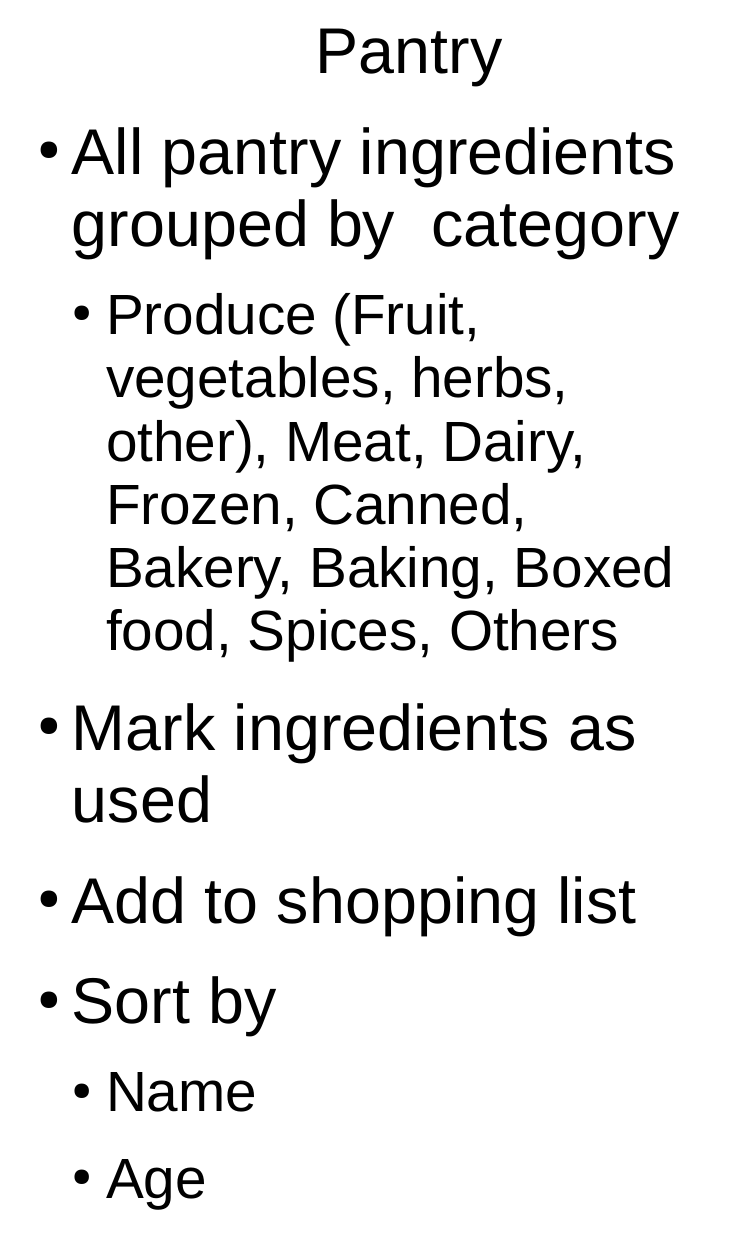

# Pantry
All pantry ingredients grouped by category
Produce (Fruit, vegetables, herbs, other), Meat, Dairy, Frozen, Canned, Bakery, Baking, Boxed food, Spices, Others
Mark ingredients as used
Add to shopping list
Sort by
Name
Age